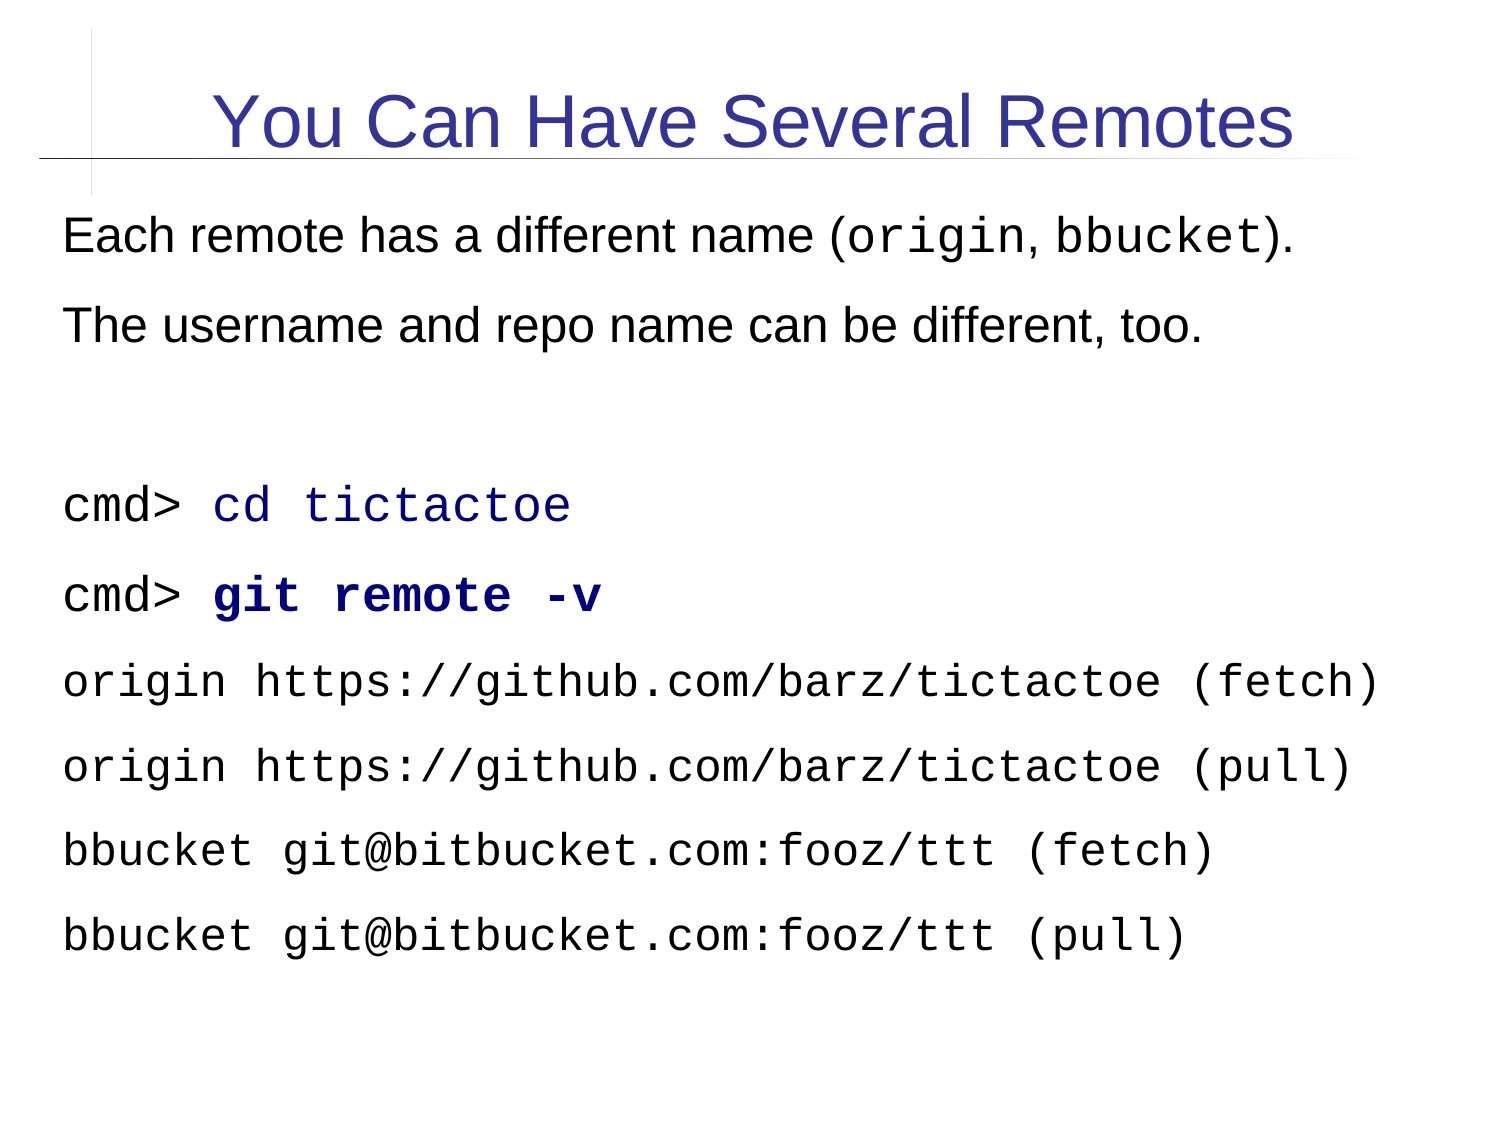

# You Can Have Several Remotes
Each remote has a different name (origin, bbucket).
The username and repo name can be different, too.
cmd> cd tictactoe
cmd> git remote -v
origin https://github.com/barz/tictactoe (fetch)
origin https://github.com/barz/tictactoe (pull)
bbucket git@bitbucket.com:fooz/ttt (fetch)
bbucket git@bitbucket.com:fooz/ttt (pull)